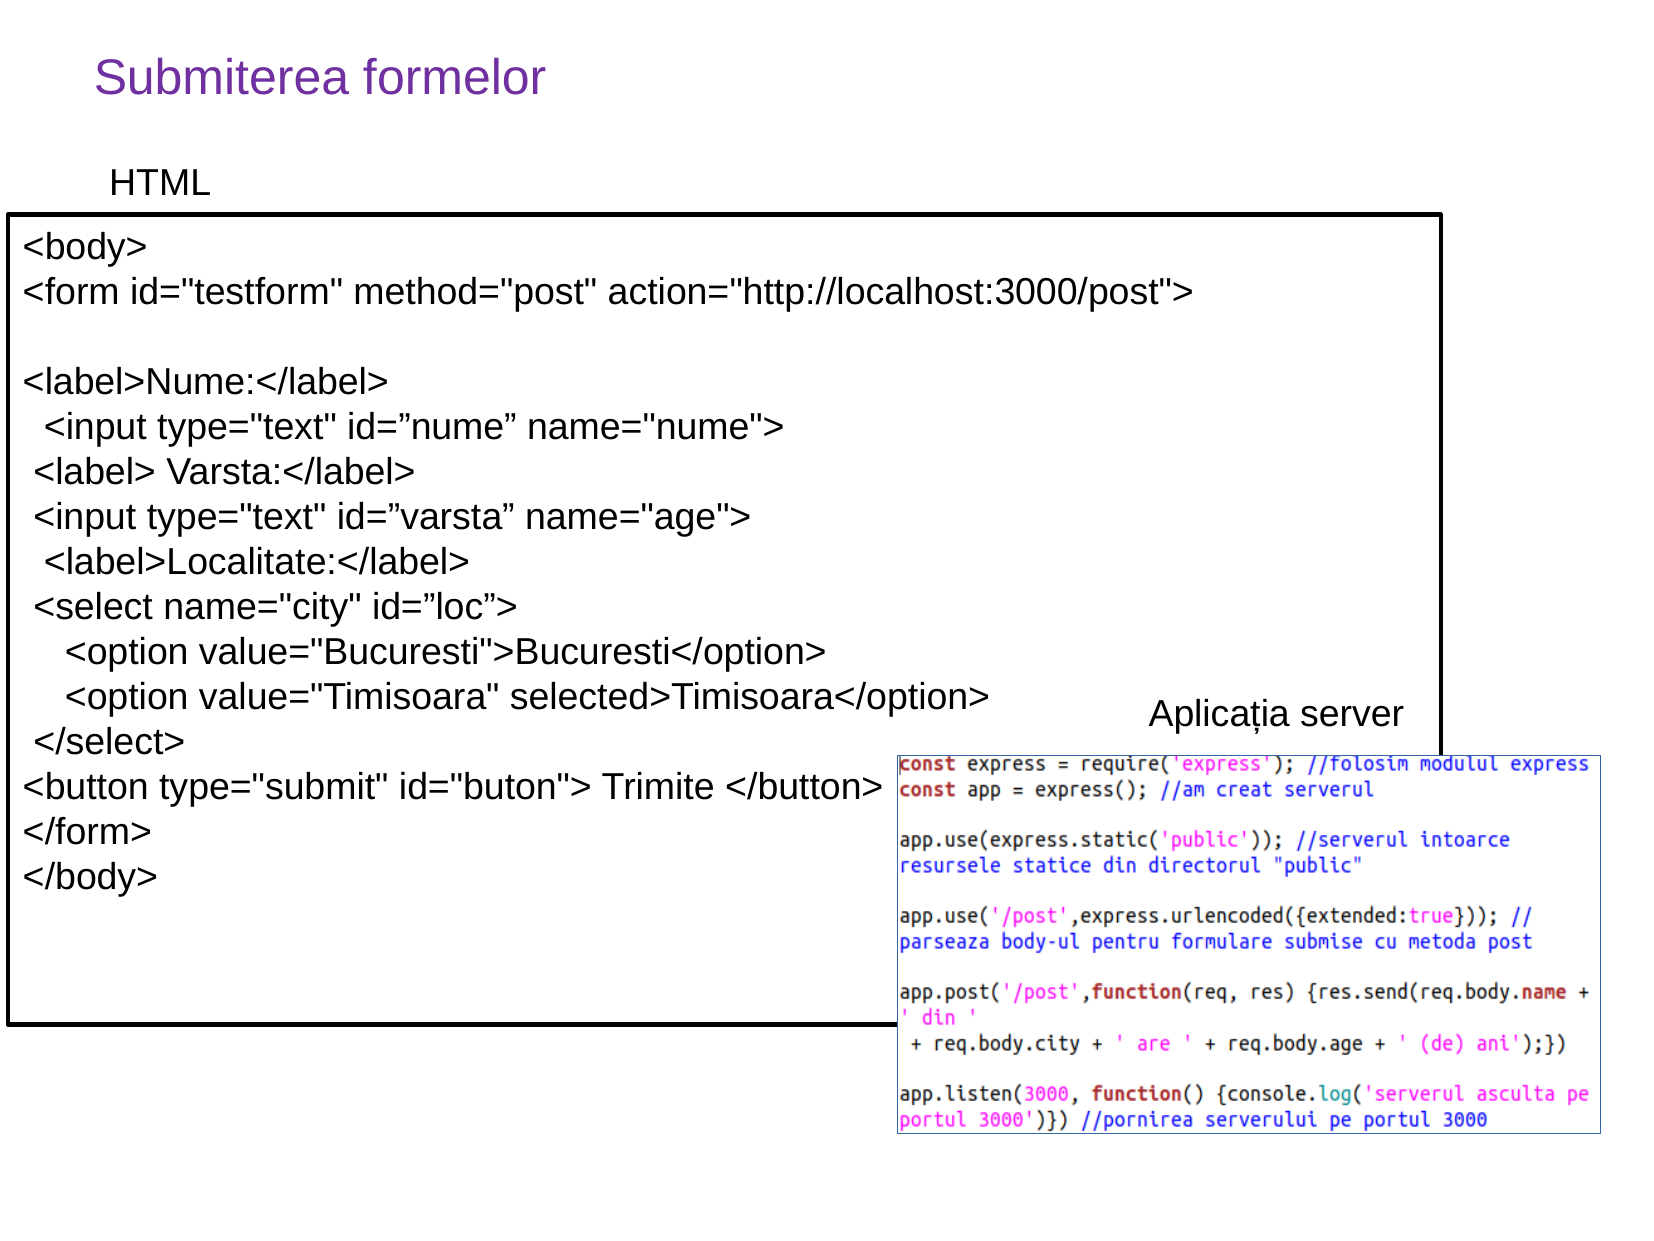

Submiterea formelor
HTML
<body>
<form id="testform" method="post" action="http://localhost:3000/post">
<label>Nume:</label>
 <input type="text" id=”nume” name="nume">
 <label> Varsta:</label>
 <input type="text" id=”varsta” name="age">
 <label>Localitate:</label>
 <select name="city" id=”loc”>
 <option value="Bucuresti">Bucuresti</option>
 <option value="Timisoara" selected>Timisoara</option>
 </select>
<button type="submit" id="buton"> Trimite </button>
</form>
</body>
Aplicația server